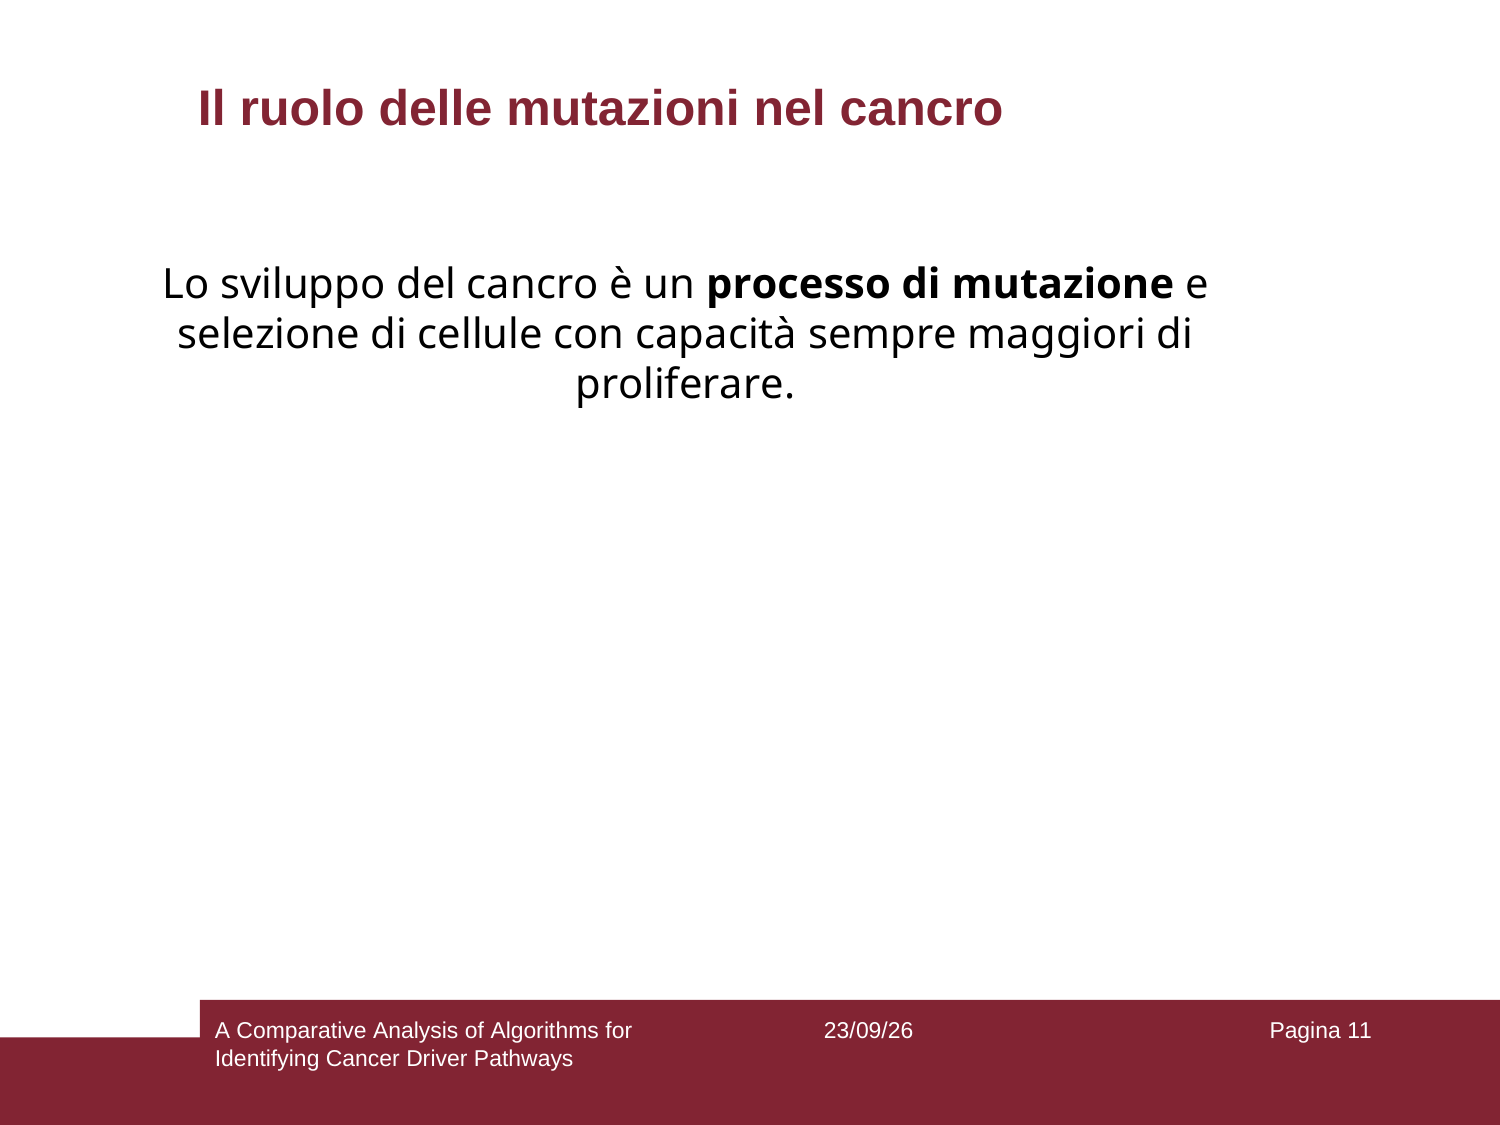

# Il ruolo delle mutazioni nel cancro
Lo sviluppo del cancro è un processo di mutazione e selezione di cellule con capacità sempre maggiori di proliferare.
A Comparative Analysis of Algorithms for Identifying Cancer Driver Pathways
Pagina